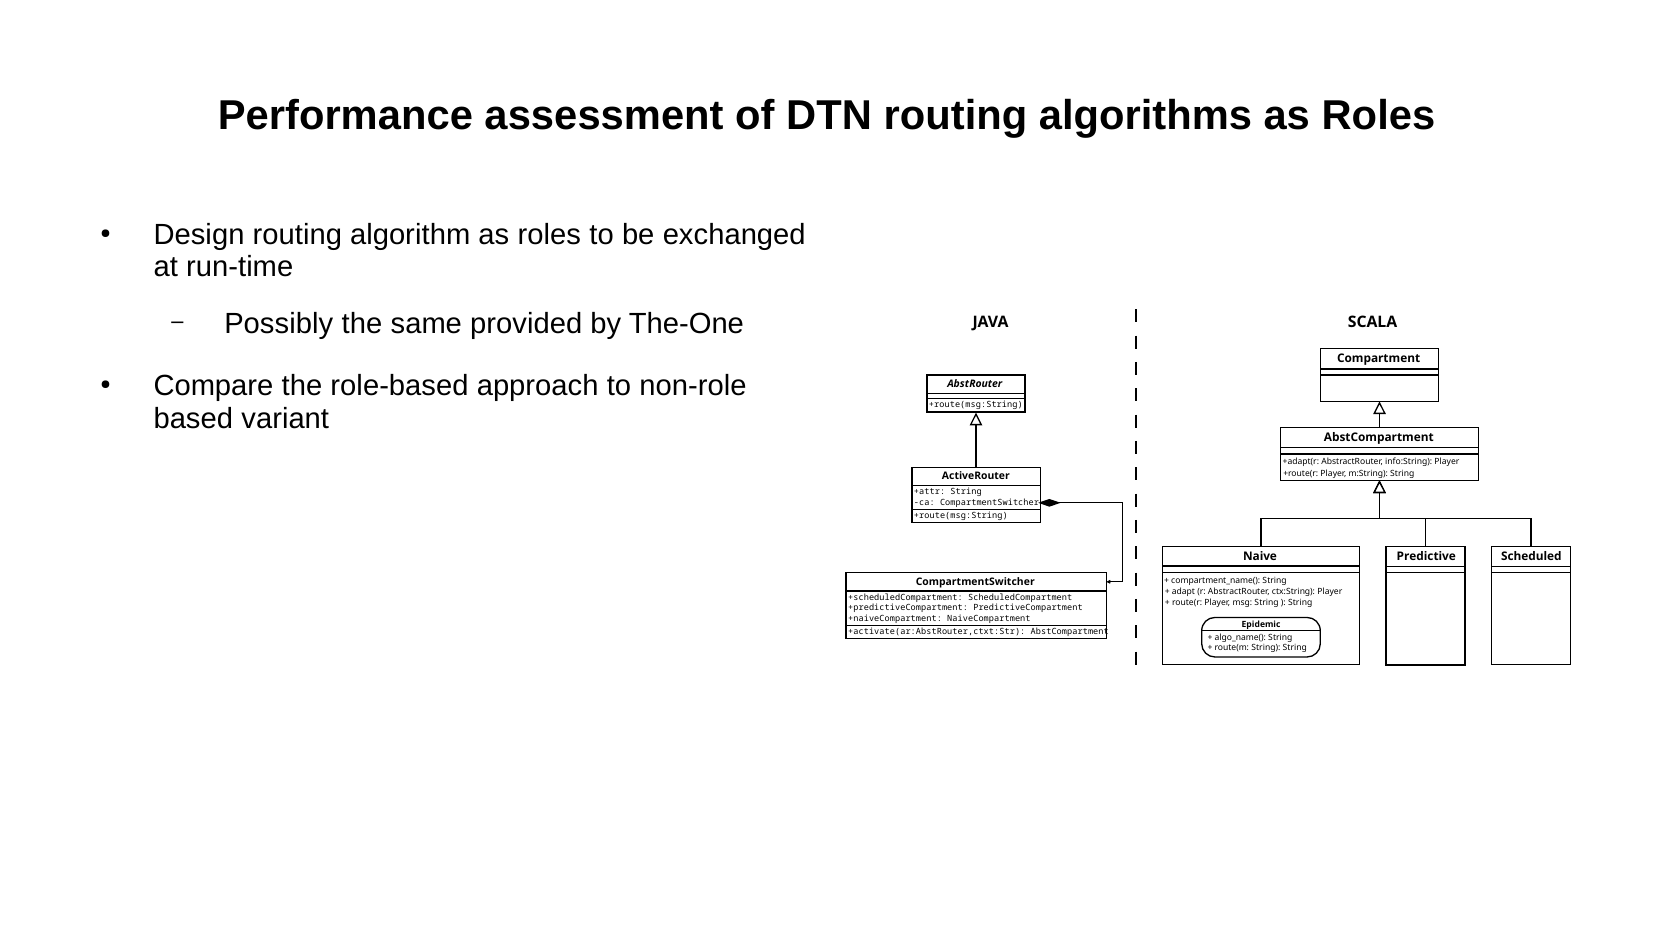

# Performance assessment of DTN routing algorithms as Roles
Design routing algorithm as roles to be exchanged at run-time
Possibly the same provided by The-One
Compare the role-based approach to non-role based variant